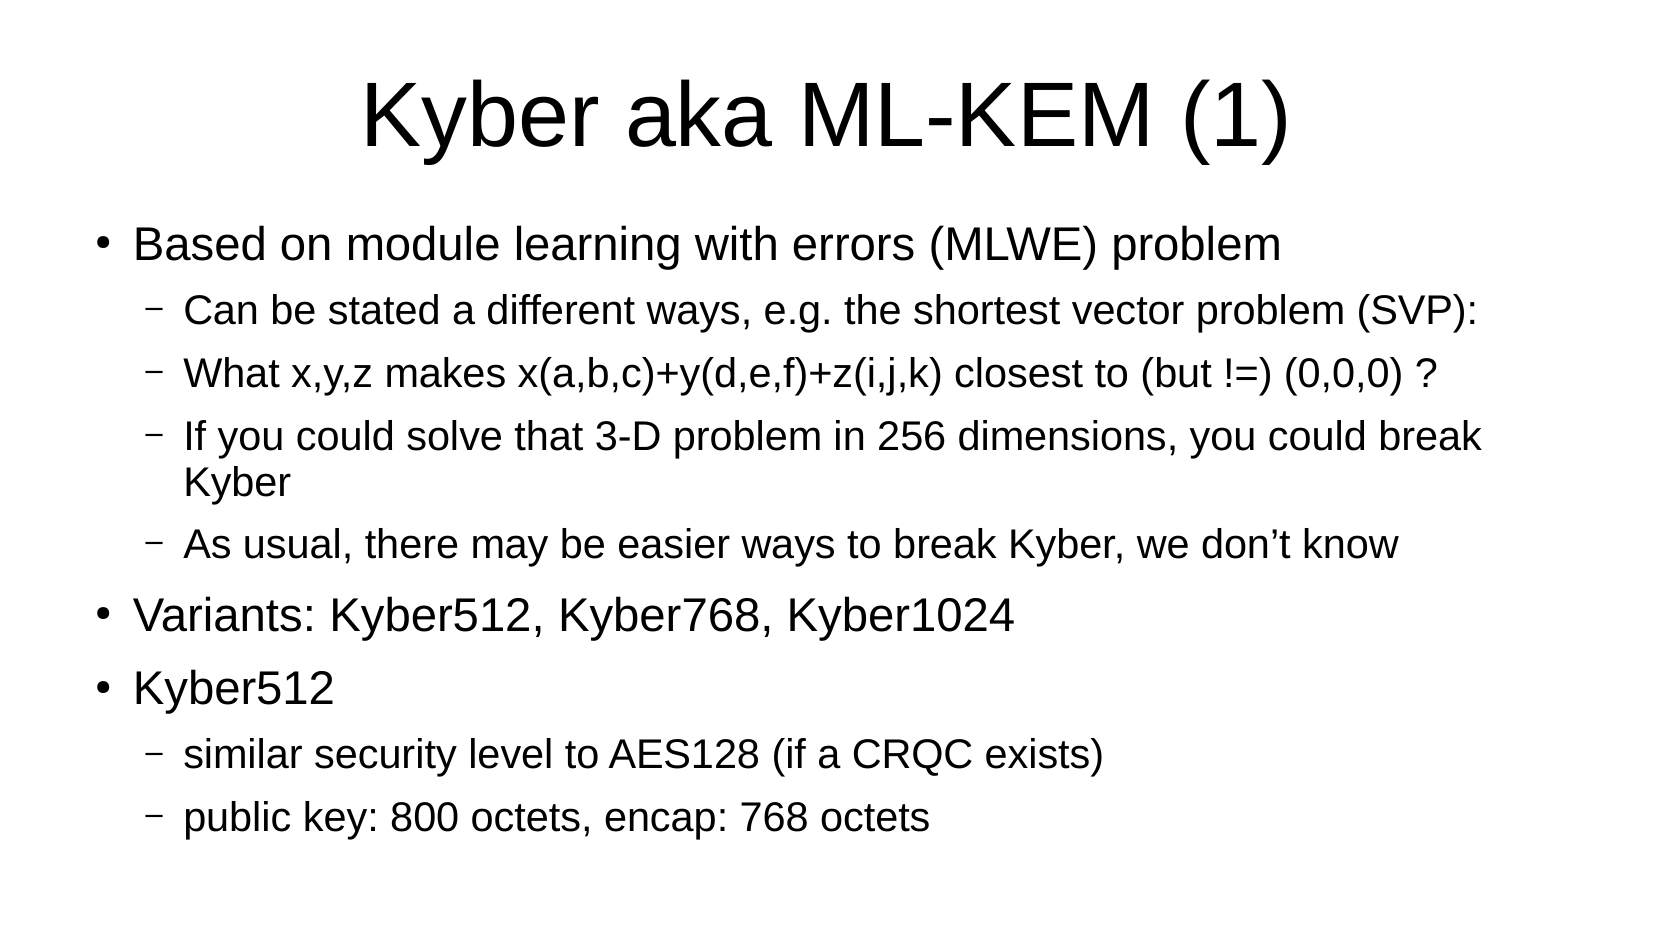

# Kyber aka ML-KEM (1)
Based on module learning with errors (MLWE) problem
Can be stated a different ways, e.g. the shortest vector problem (SVP):
What x,y,z makes x(a,b,c)+y(d,e,f)+z(i,j,k) closest to (but !=) (0,0,0) ?
If you could solve that 3-D problem in 256 dimensions, you could break Kyber
As usual, there may be easier ways to break Kyber, we don’t know
Variants: Kyber512, Kyber768, Kyber1024
Kyber512
similar security level to AES128 (if a CRQC exists)
public key: 800 octets, encap: 768 octets